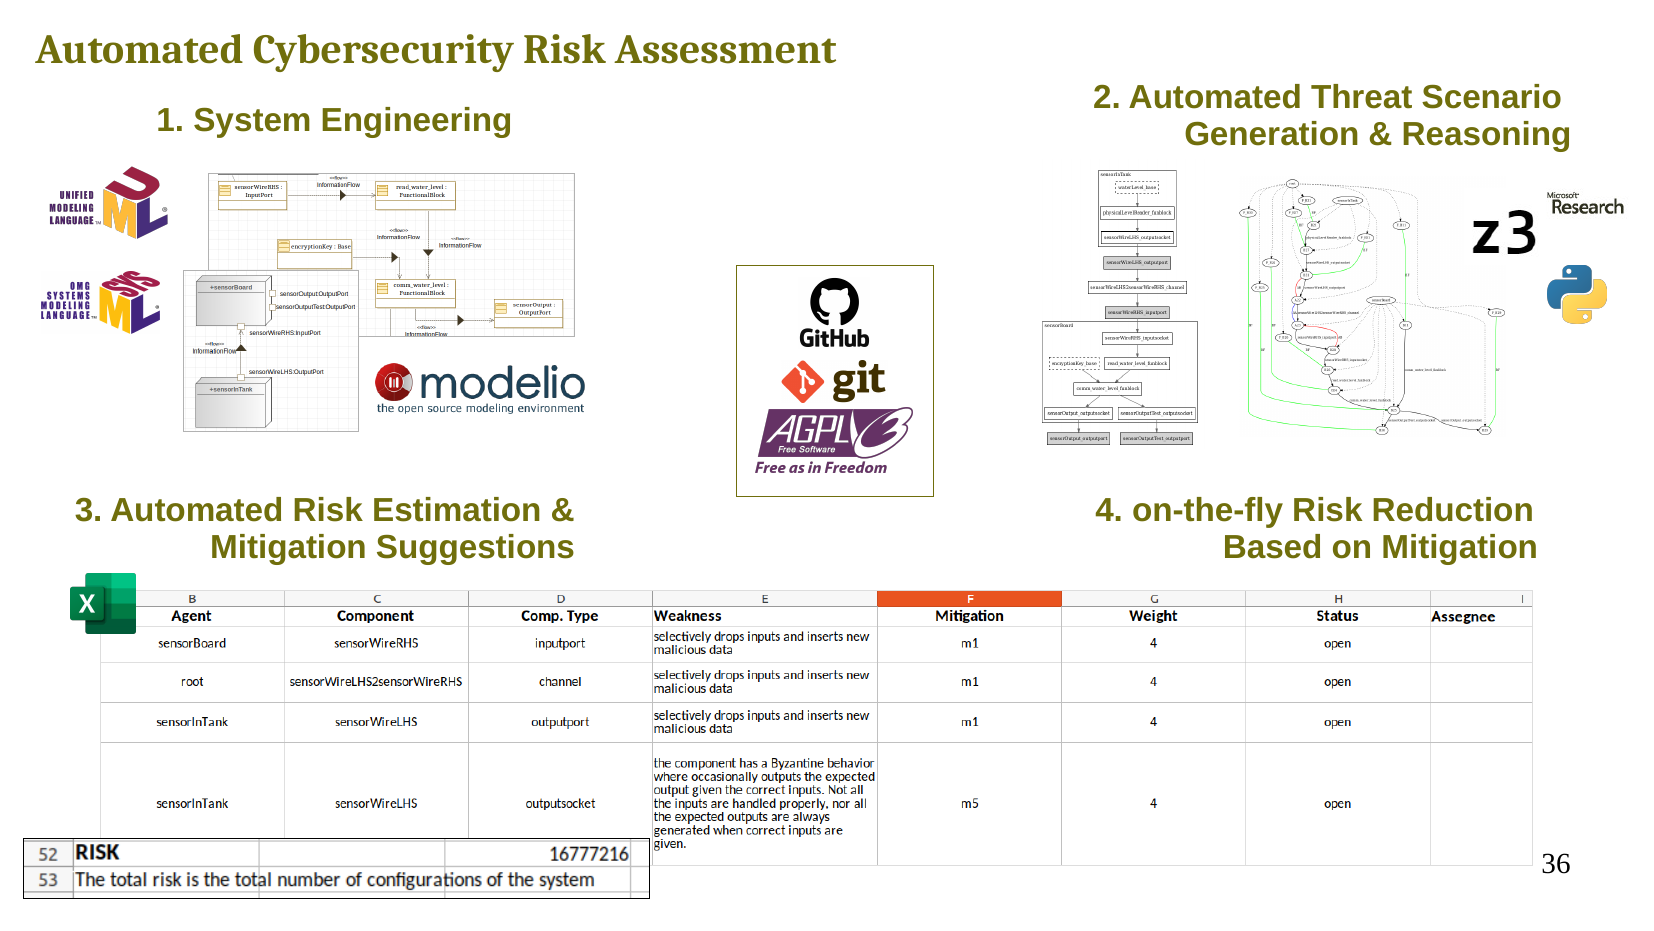

TODO
Add mitigations in tool
Automated Cybersecurity Risk Assessment
2. Automated Threat Scenario
 Generation & Reasoning
1. System Engineering
3. Automated Risk Estimation &
Mitigation Suggestions
4. on-the-fly Risk Reduction
Based on Mitigation
36